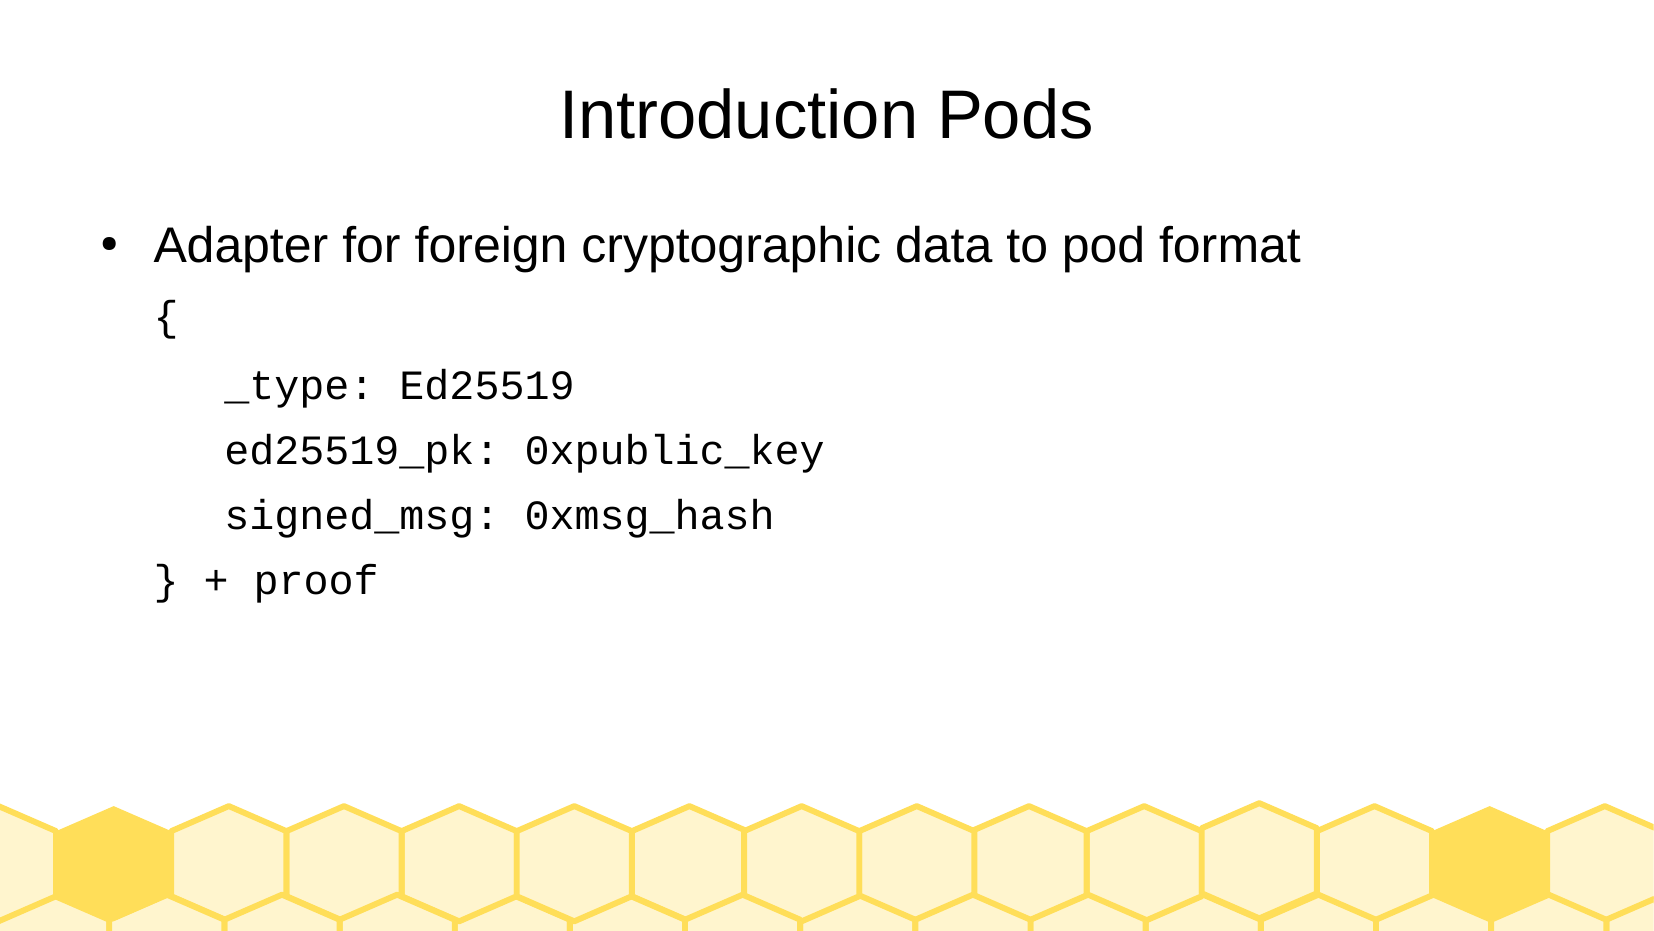

# Introduction Pods
Adapter for foreign cryptographic data to pod format
{
_type: Ed25519
ed25519_pk: 0xpublic_key
signed_msg: 0xmsg_hash
} + proof